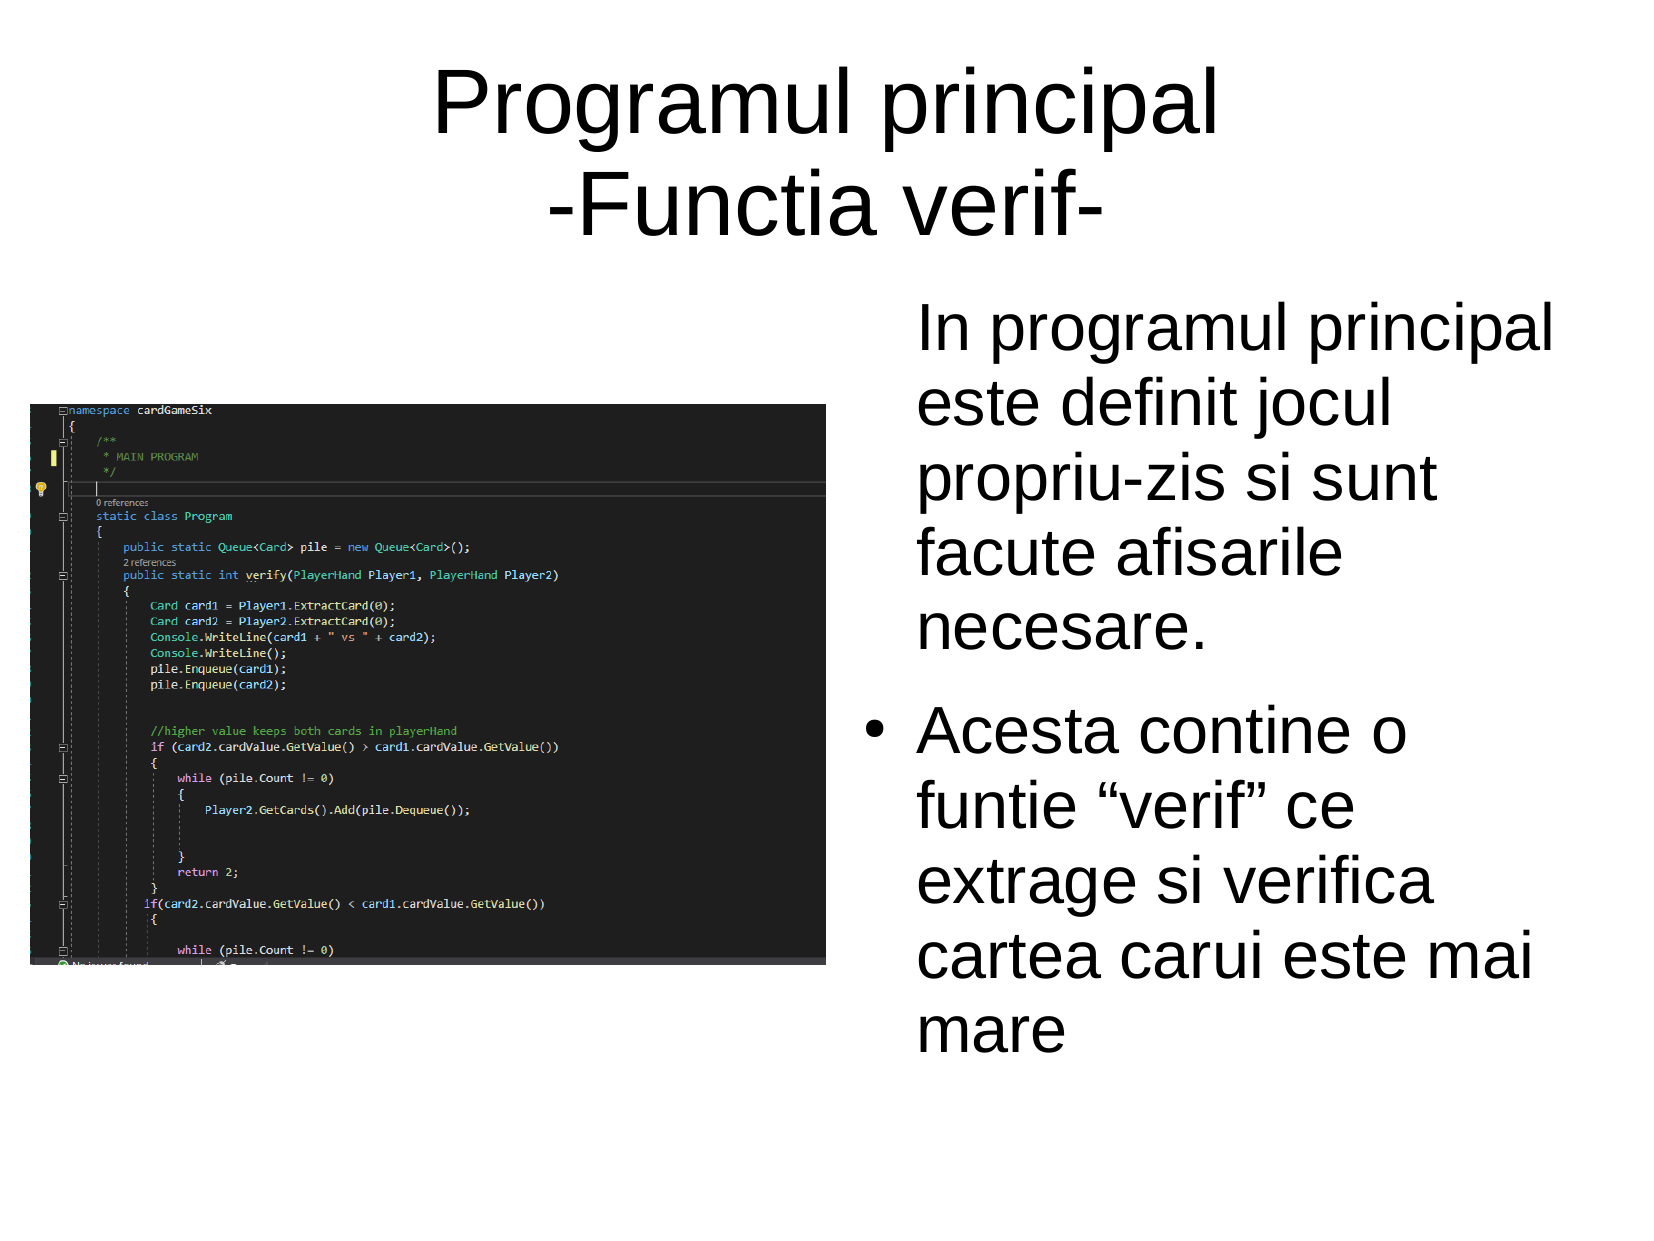

# Programul principal -Functia verif-
In programul principal este definit jocul propriu-zis si sunt facute afisarile necesare.
Acesta contine o funtie “verif” ce extrage si verifica cartea carui este mai mare